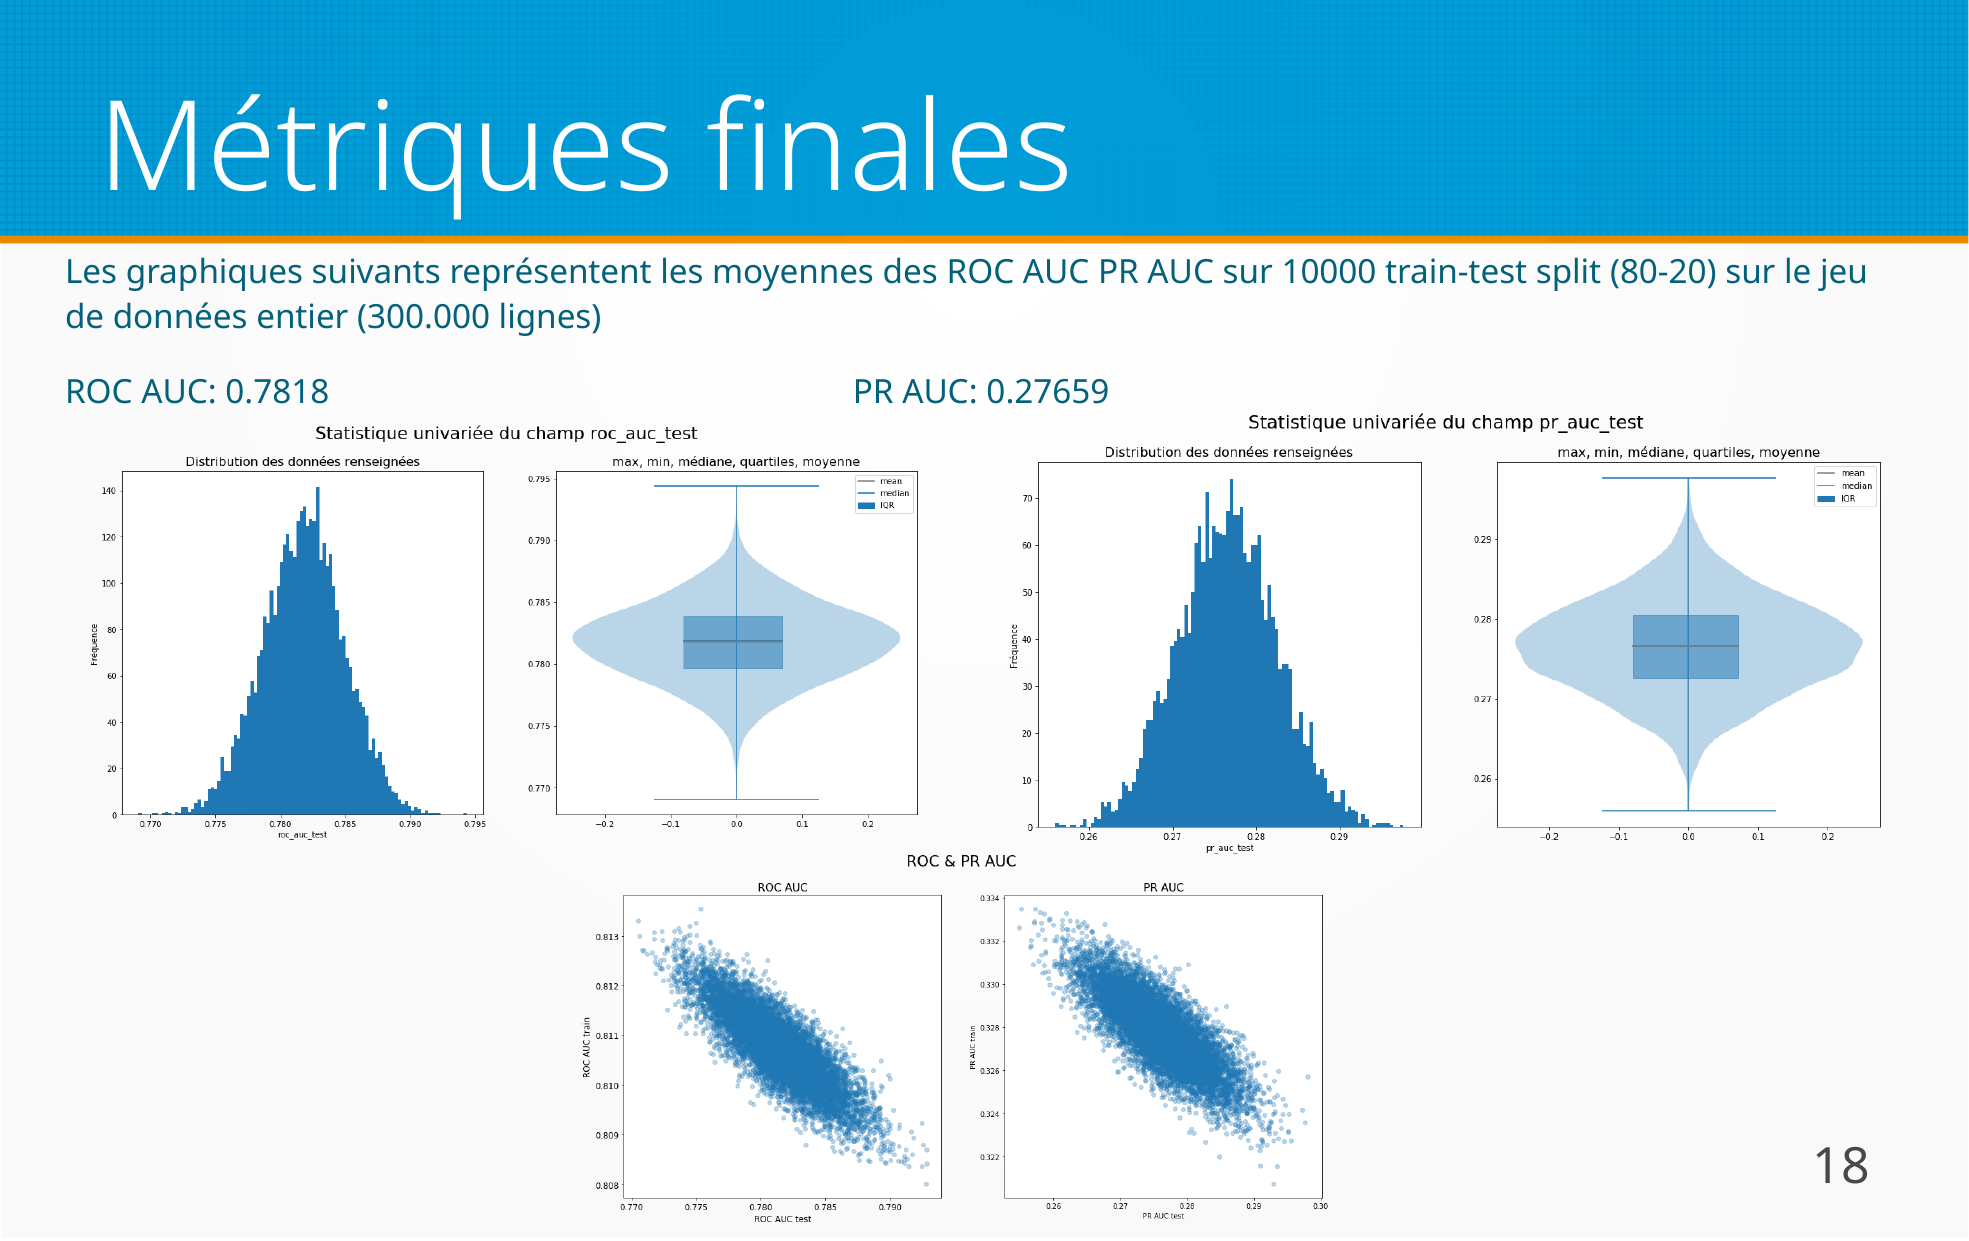

# Métriques finales
Les graphiques suivants représentent les moyennes des ROC AUC PR AUC sur 10000 train-test split (80-20) sur le jeu de données entier (300.000 lignes)
ROC AUC: 0.7818 PR AUC: 0.27659
18